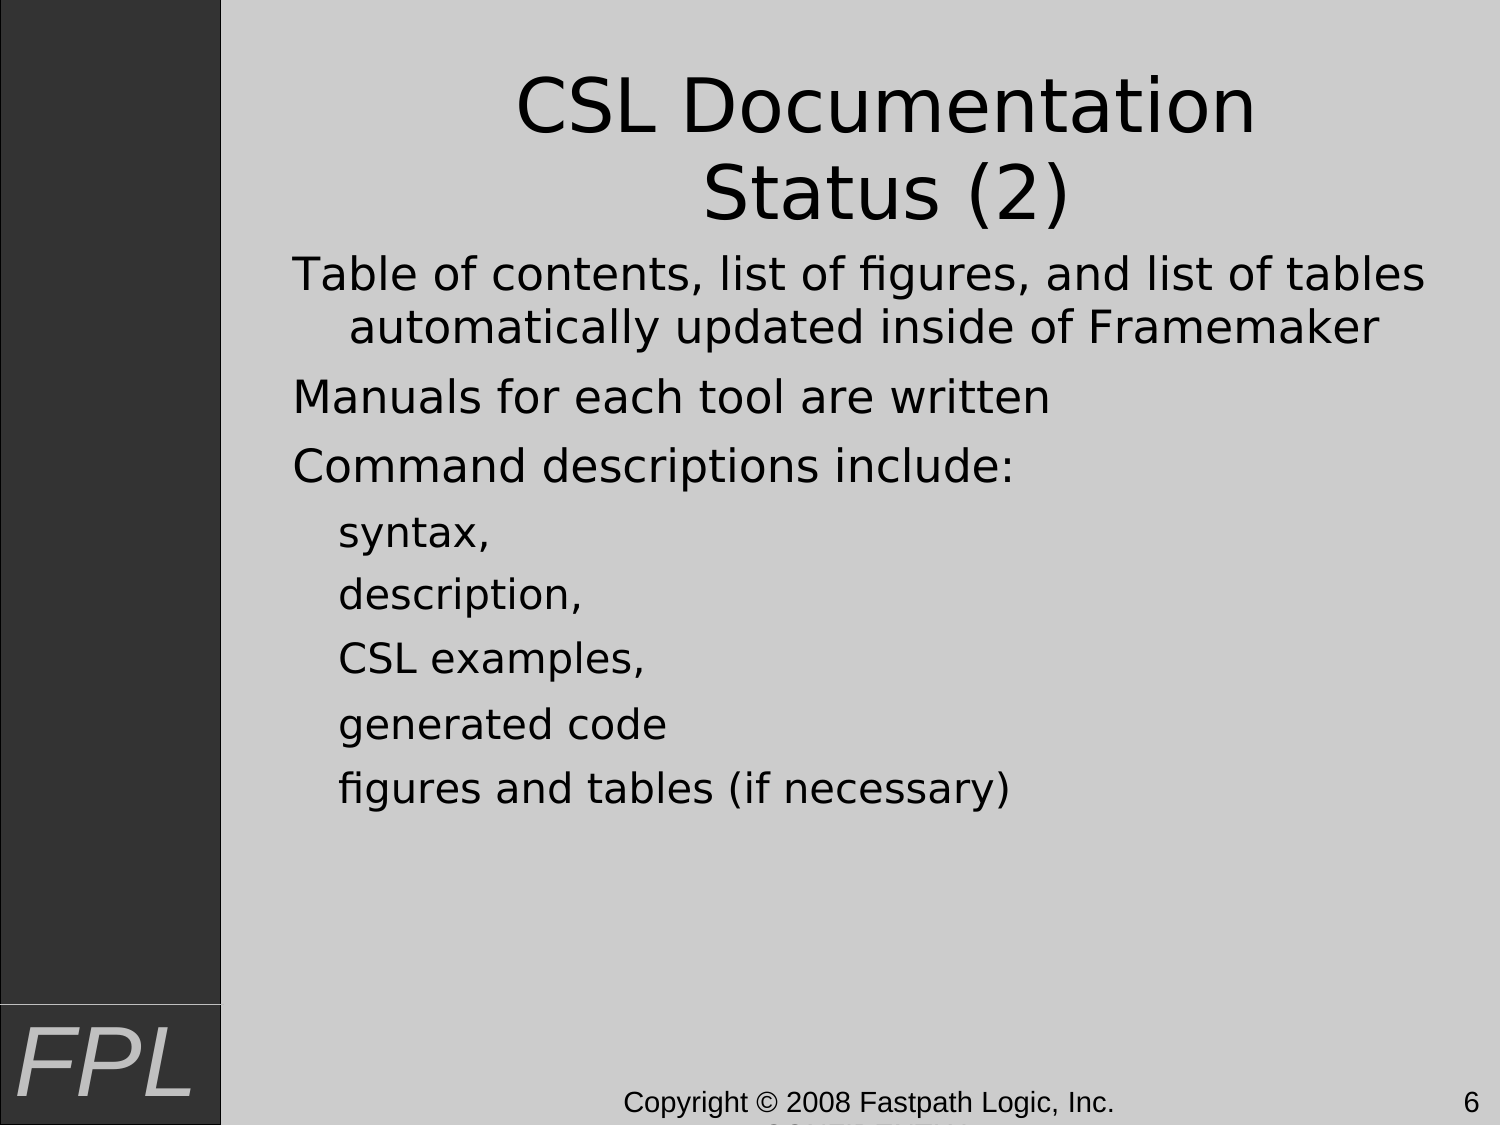

# CSL Documentation Status (2)
Table of contents, list of figures, and list of tables automatically updated inside of Framemaker
Manuals for each tool are written
Command descriptions include:
syntax,
description,
CSL examples,
generated code
figures and tables (if necessary)
6